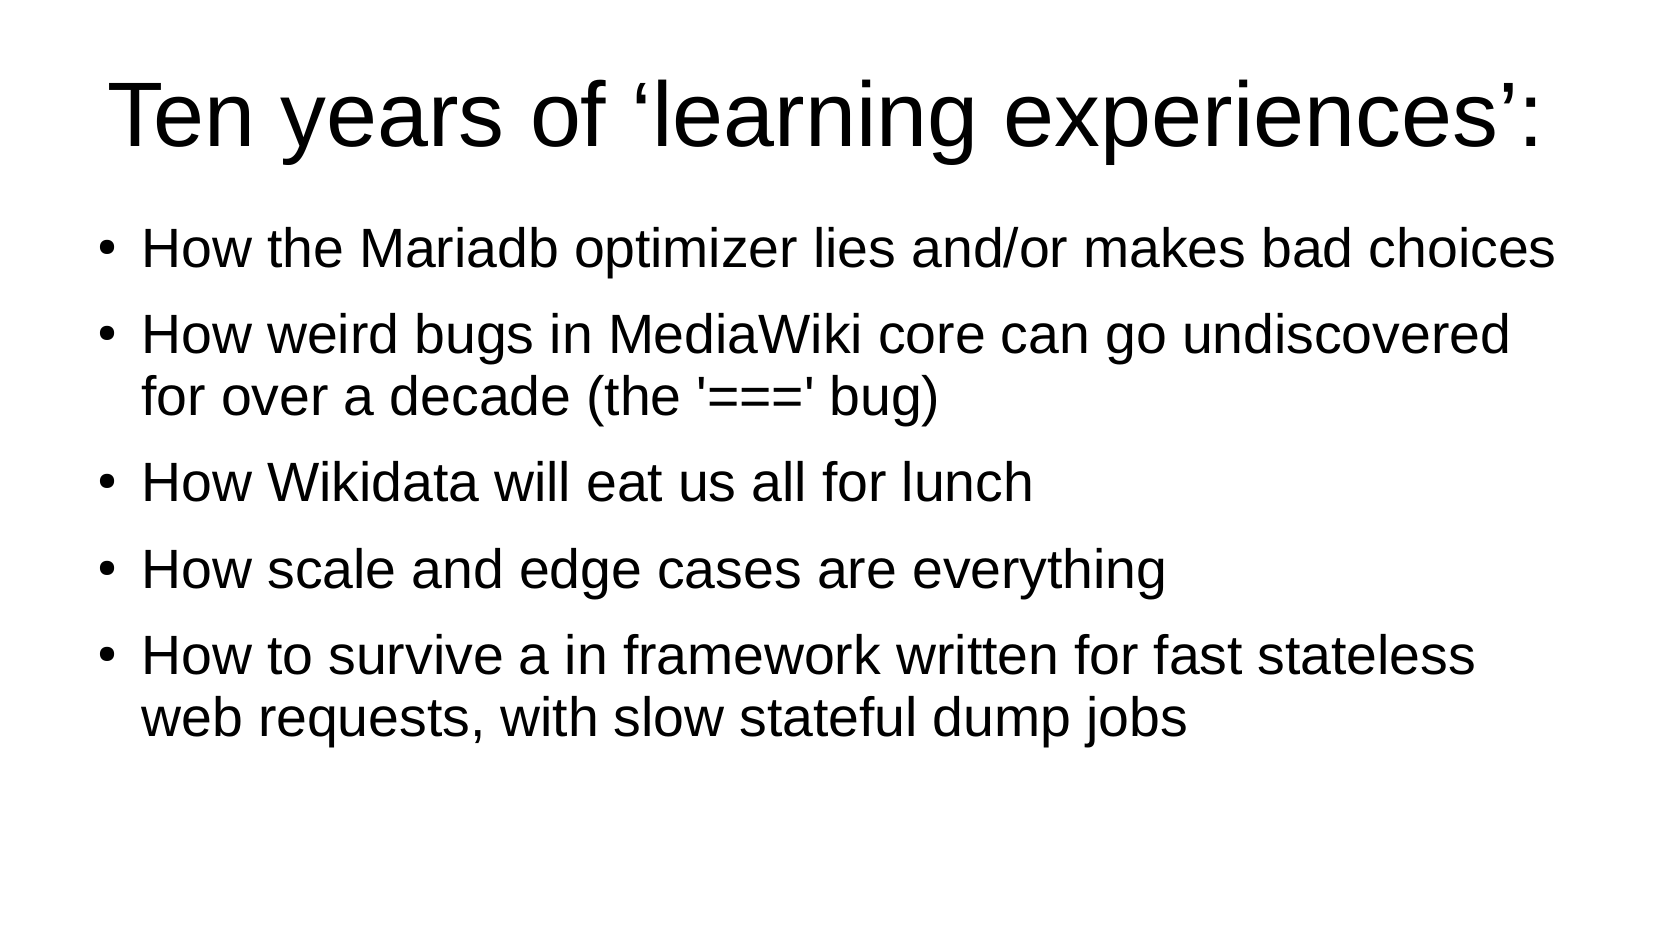

# Ten years of ‘learning experiences’:
How the Mariadb optimizer lies and/or makes bad choices
How weird bugs in MediaWiki core can go undiscovered for over a decade (the '===' bug)
How Wikidata will eat us all for lunch
How scale and edge cases are everything
How to survive a in framework written for fast stateless web requests, with slow stateful dump jobs